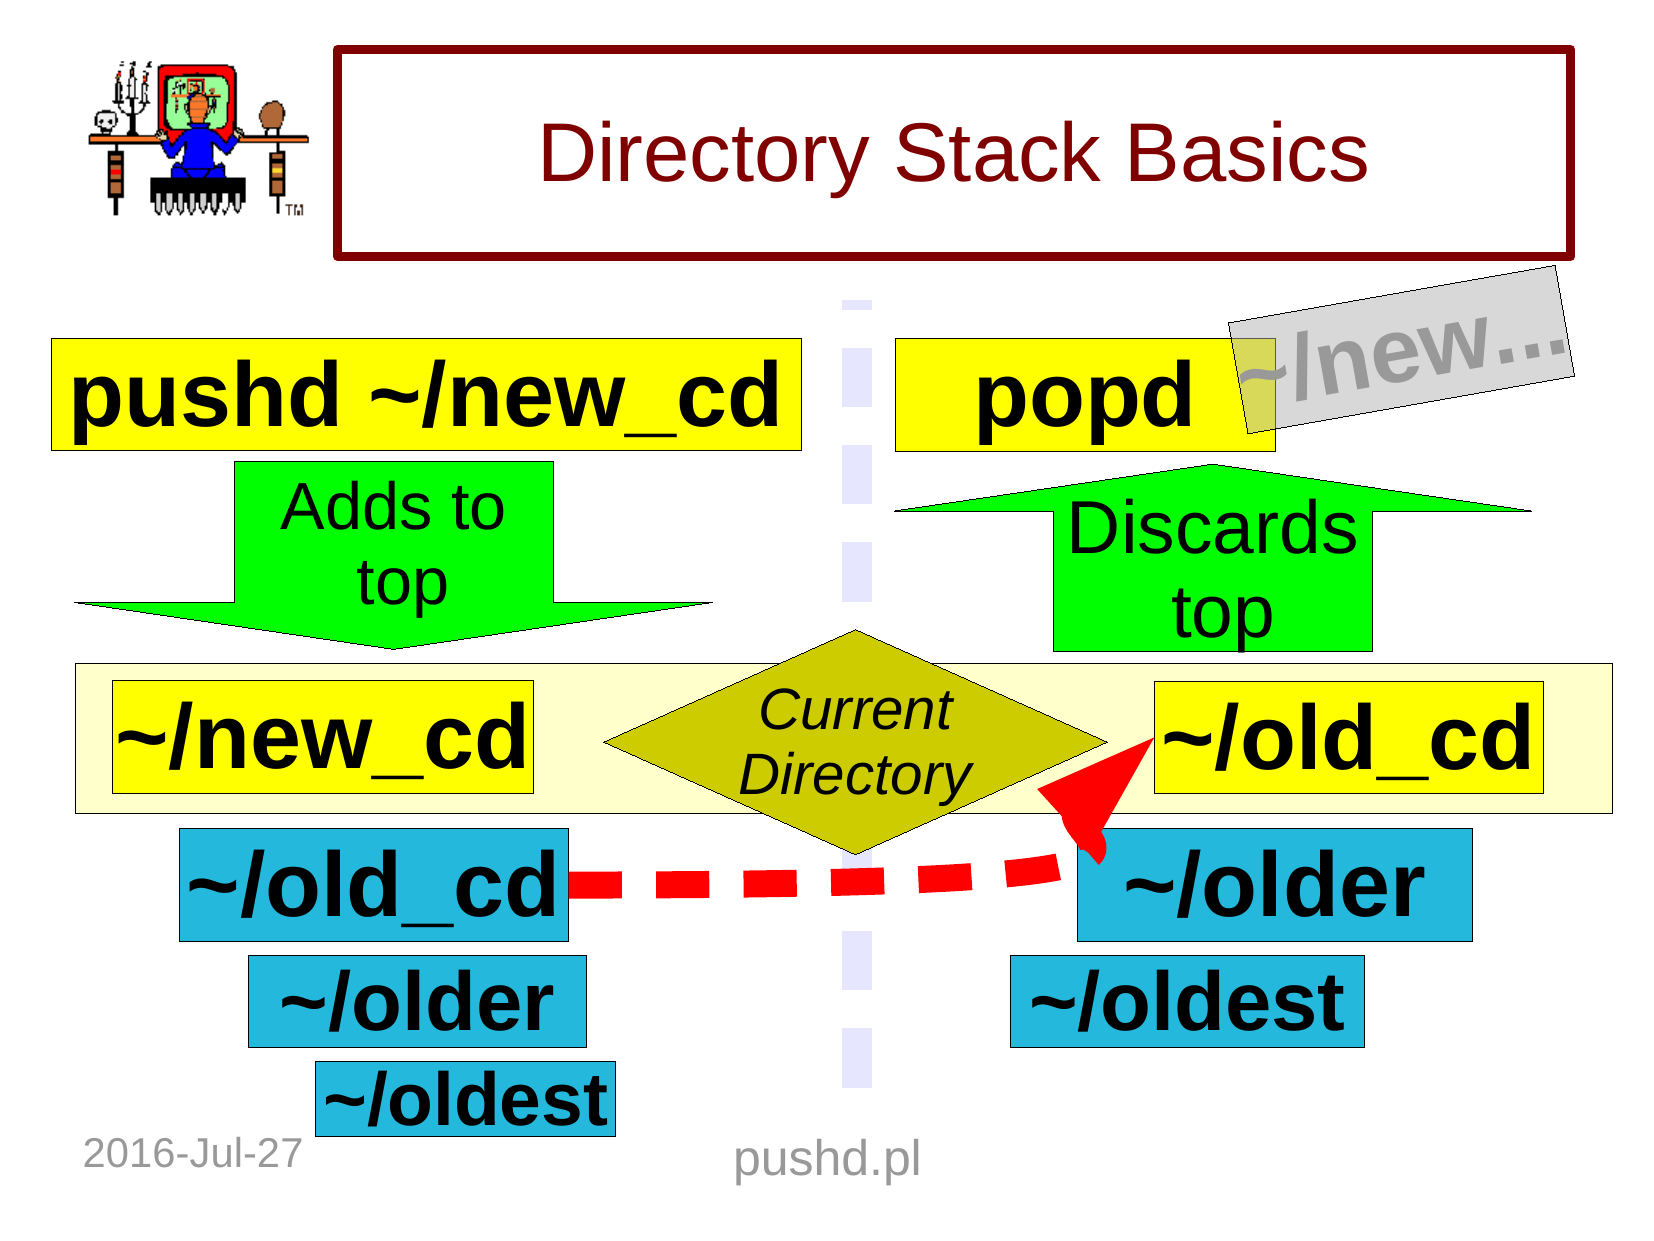

# Directory Stack Basics
~/new...
pushd ~/new_cd
popd
Adds to
 top
Discards
 top
Current
Directory
~/new_cd
~/old_cd
~/old_cd
~/older
~/older
~/oldest
~/oldest